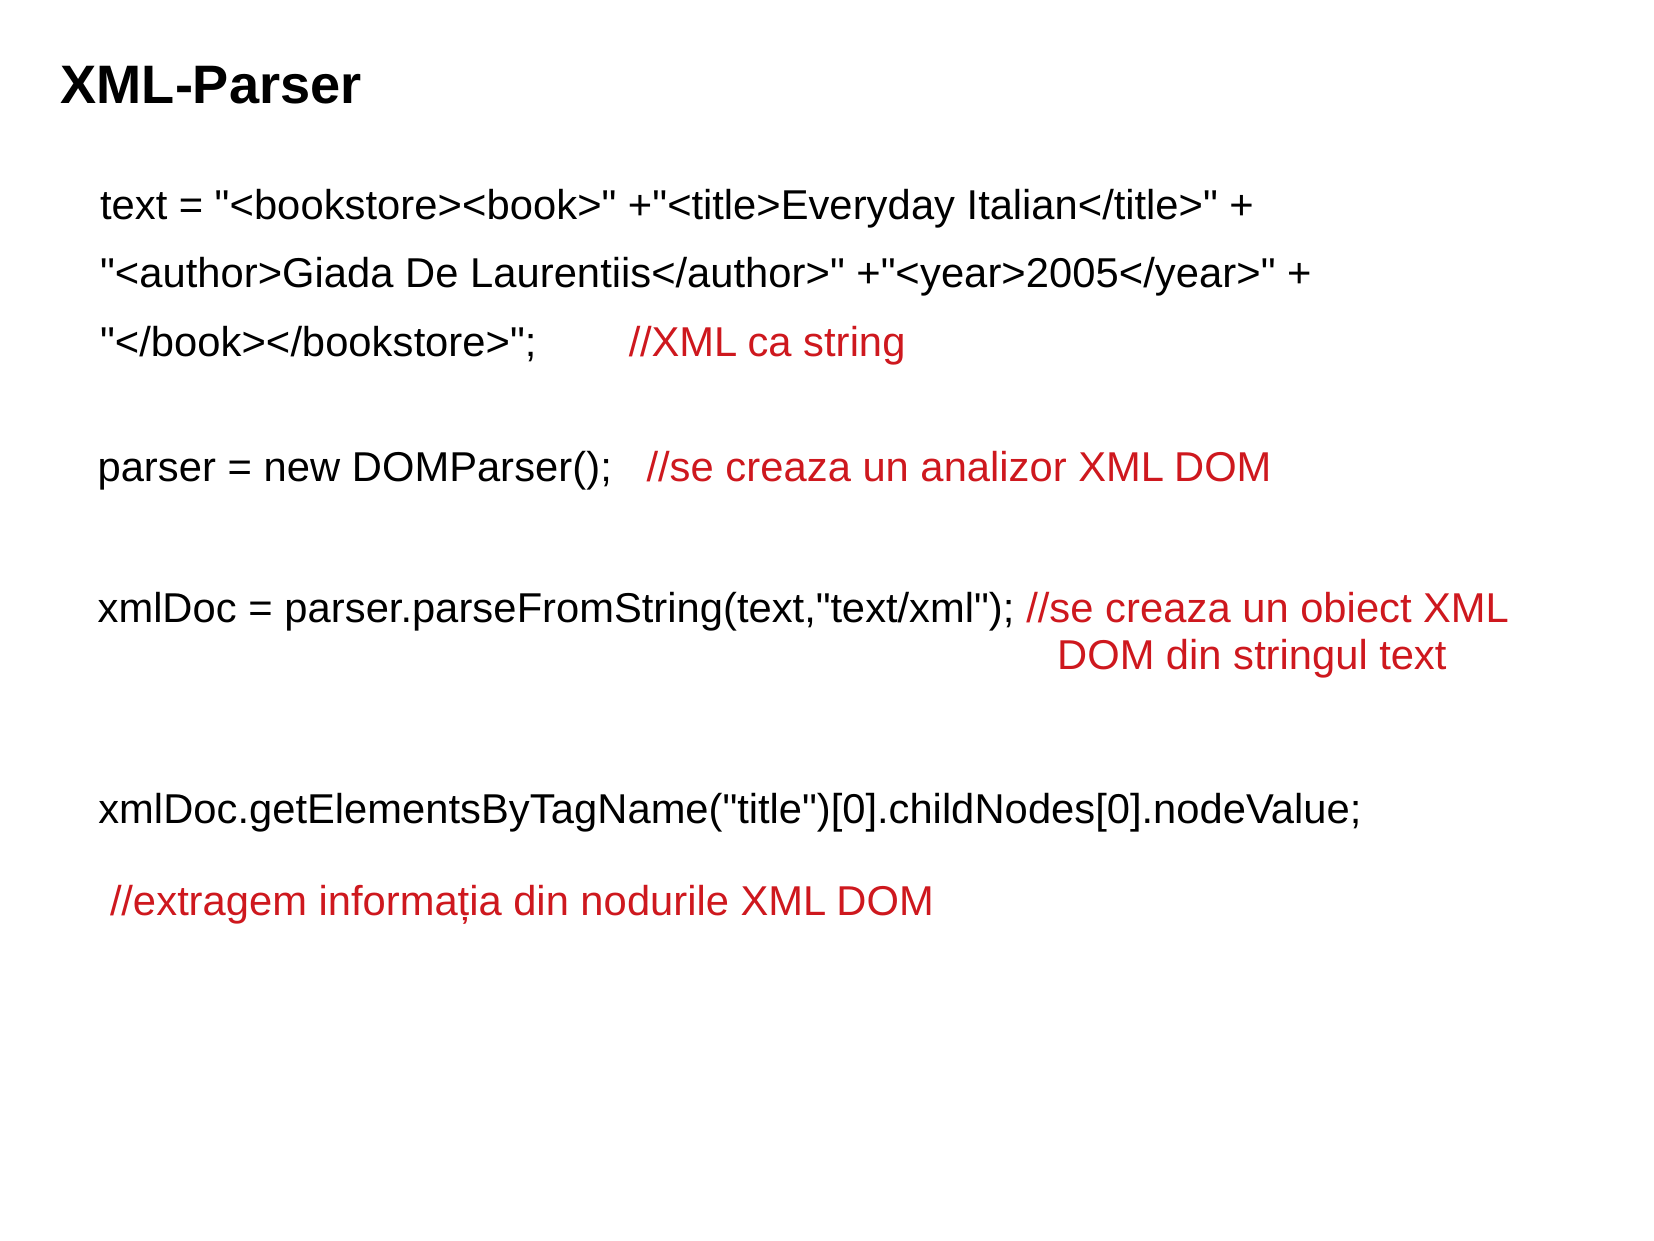

XML-Parser
text = "<bookstore><book>" +"<title>Everyday Italian</title>" +
"<author>Giada De Laurentiis</author>" +"<year>2005</year>" +
"</book></bookstore>"; //XML ca string
parser = new DOMParser(); //se creaza un analizor XML DOM
xmlDoc = parser.parseFromString(text,"text/xml"); //se creaza un obiect XML 													DOM din stringul text
xmlDoc.getElementsByTagName("title")[0].childNodes[0].nodeValue;
 //extragem informația din nodurile XML DOM